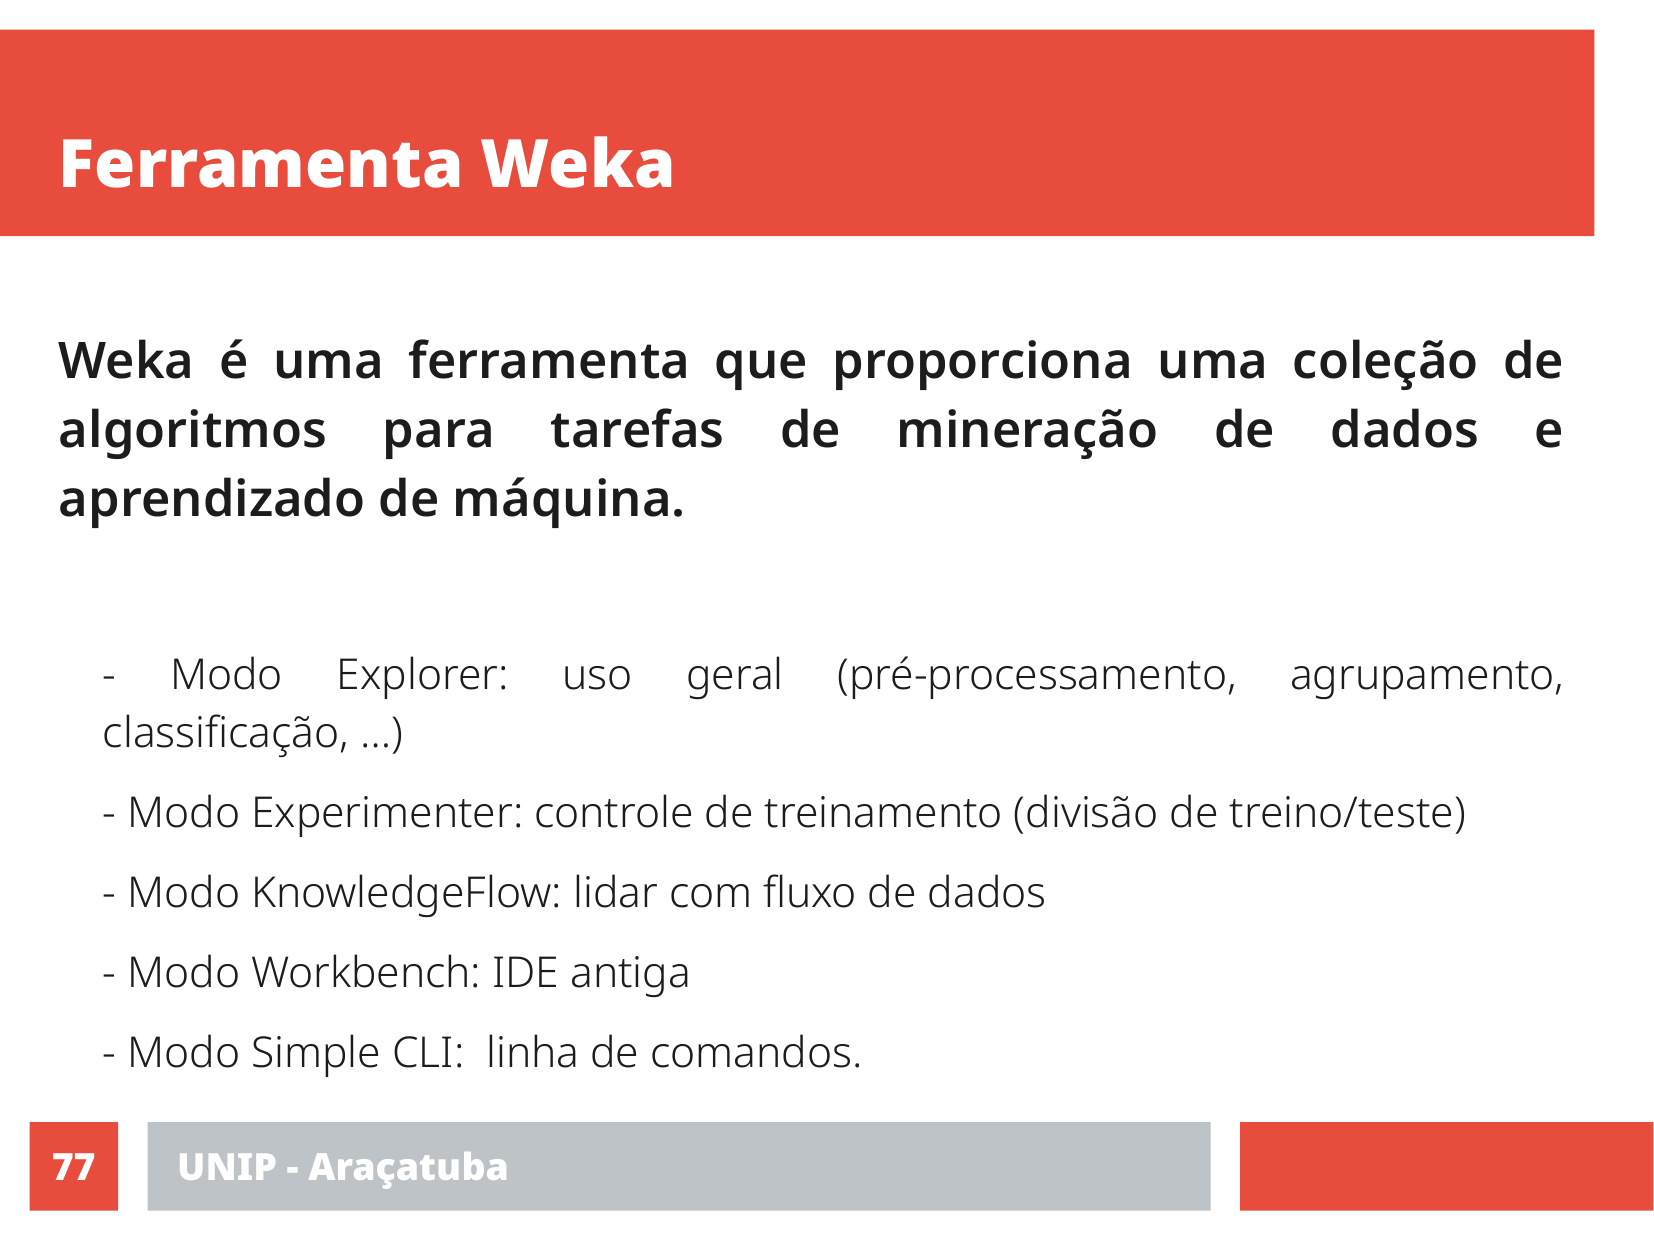

# Ferramenta Weka
Weka é uma ferramenta que proporciona uma coleção de algoritmos para tarefas de mineração de dados e aprendizado de máquina.
- Modo Explorer: uso geral (pré-processamento, agrupamento, classificação, …)
- Modo Experimenter: controle de treinamento (divisão de treino/teste)
- Modo KnowledgeFlow: lidar com fluxo de dados
- Modo Workbench: IDE antiga
- Modo Simple CLI: linha de comandos.
77
UNIP - Araçatuba